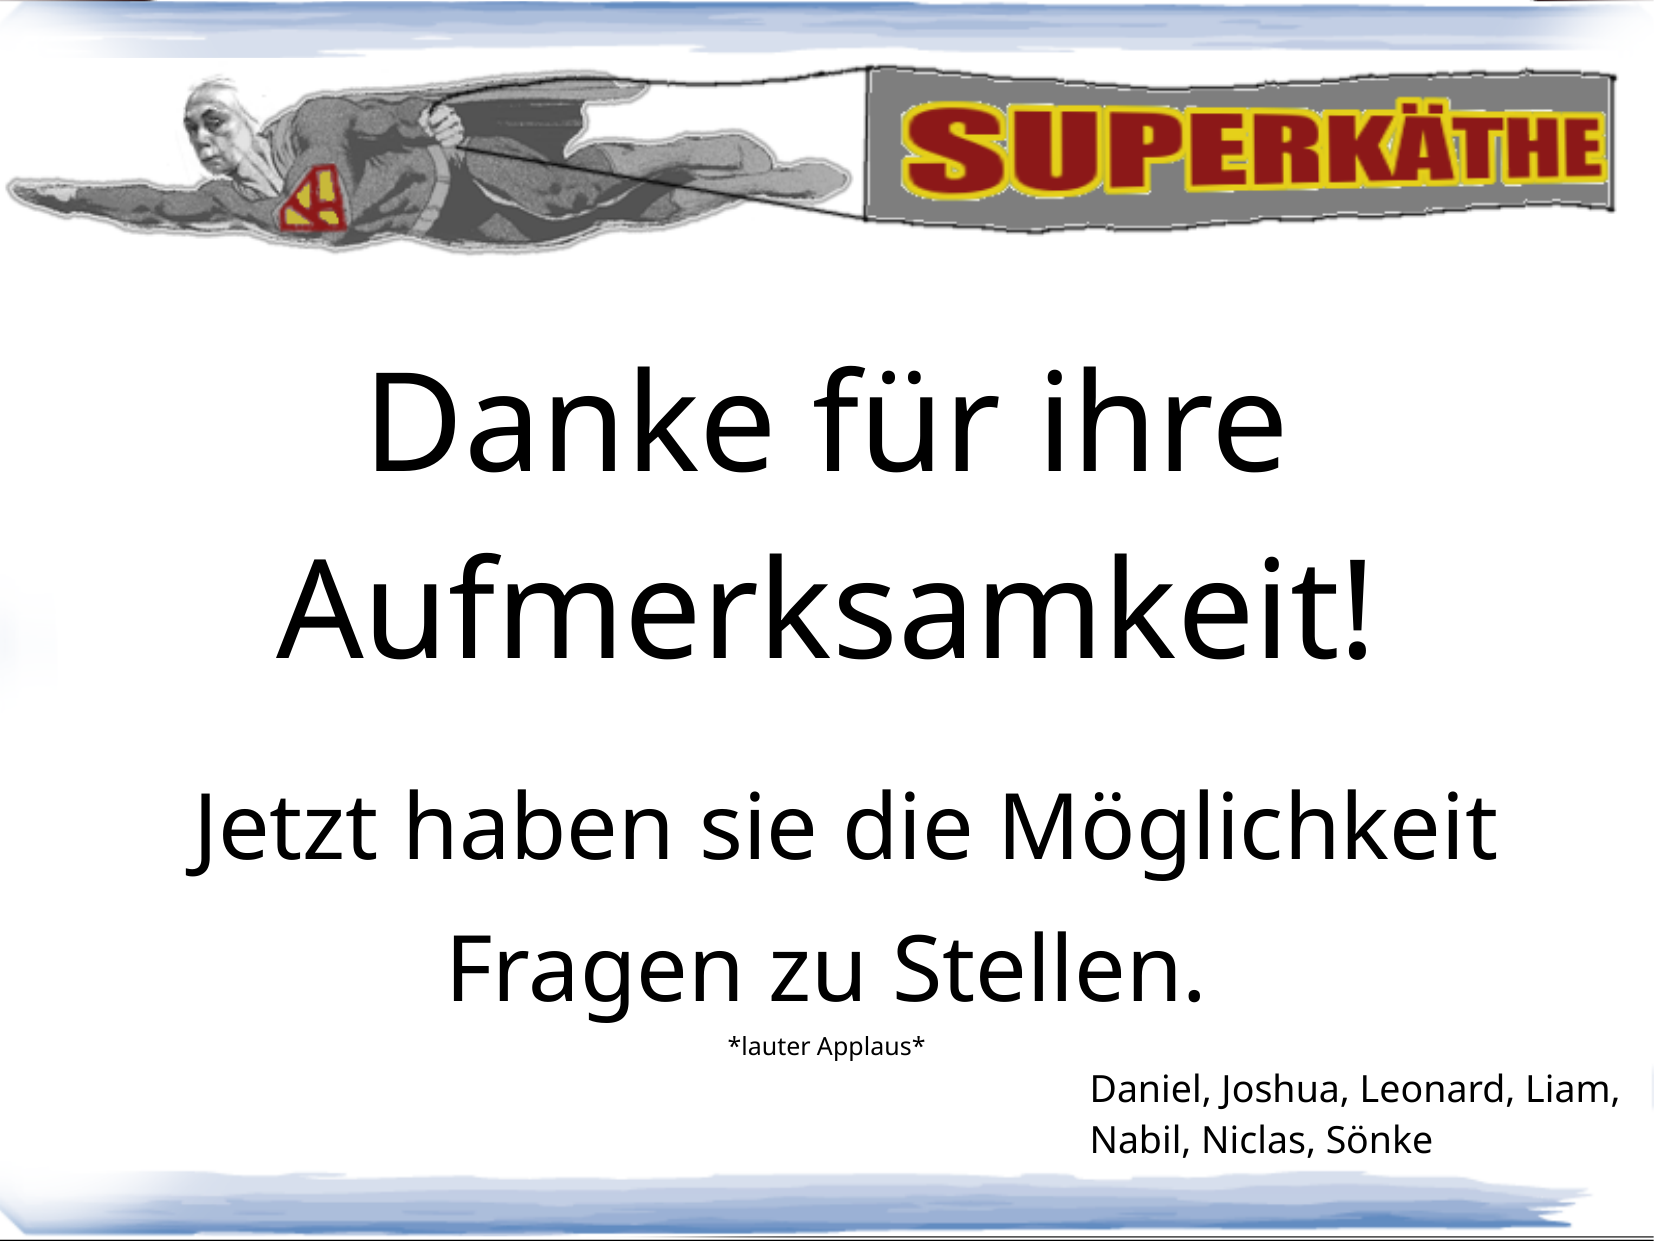

# Danke für ihre Aufmerksamkeit!
 Jetzt haben sie die Möglichkeit Fragen zu Stellen.
*lauter Applaus*
Daniel, Joshua, Leonard, Liam, Nabil, Niclas, Sönke